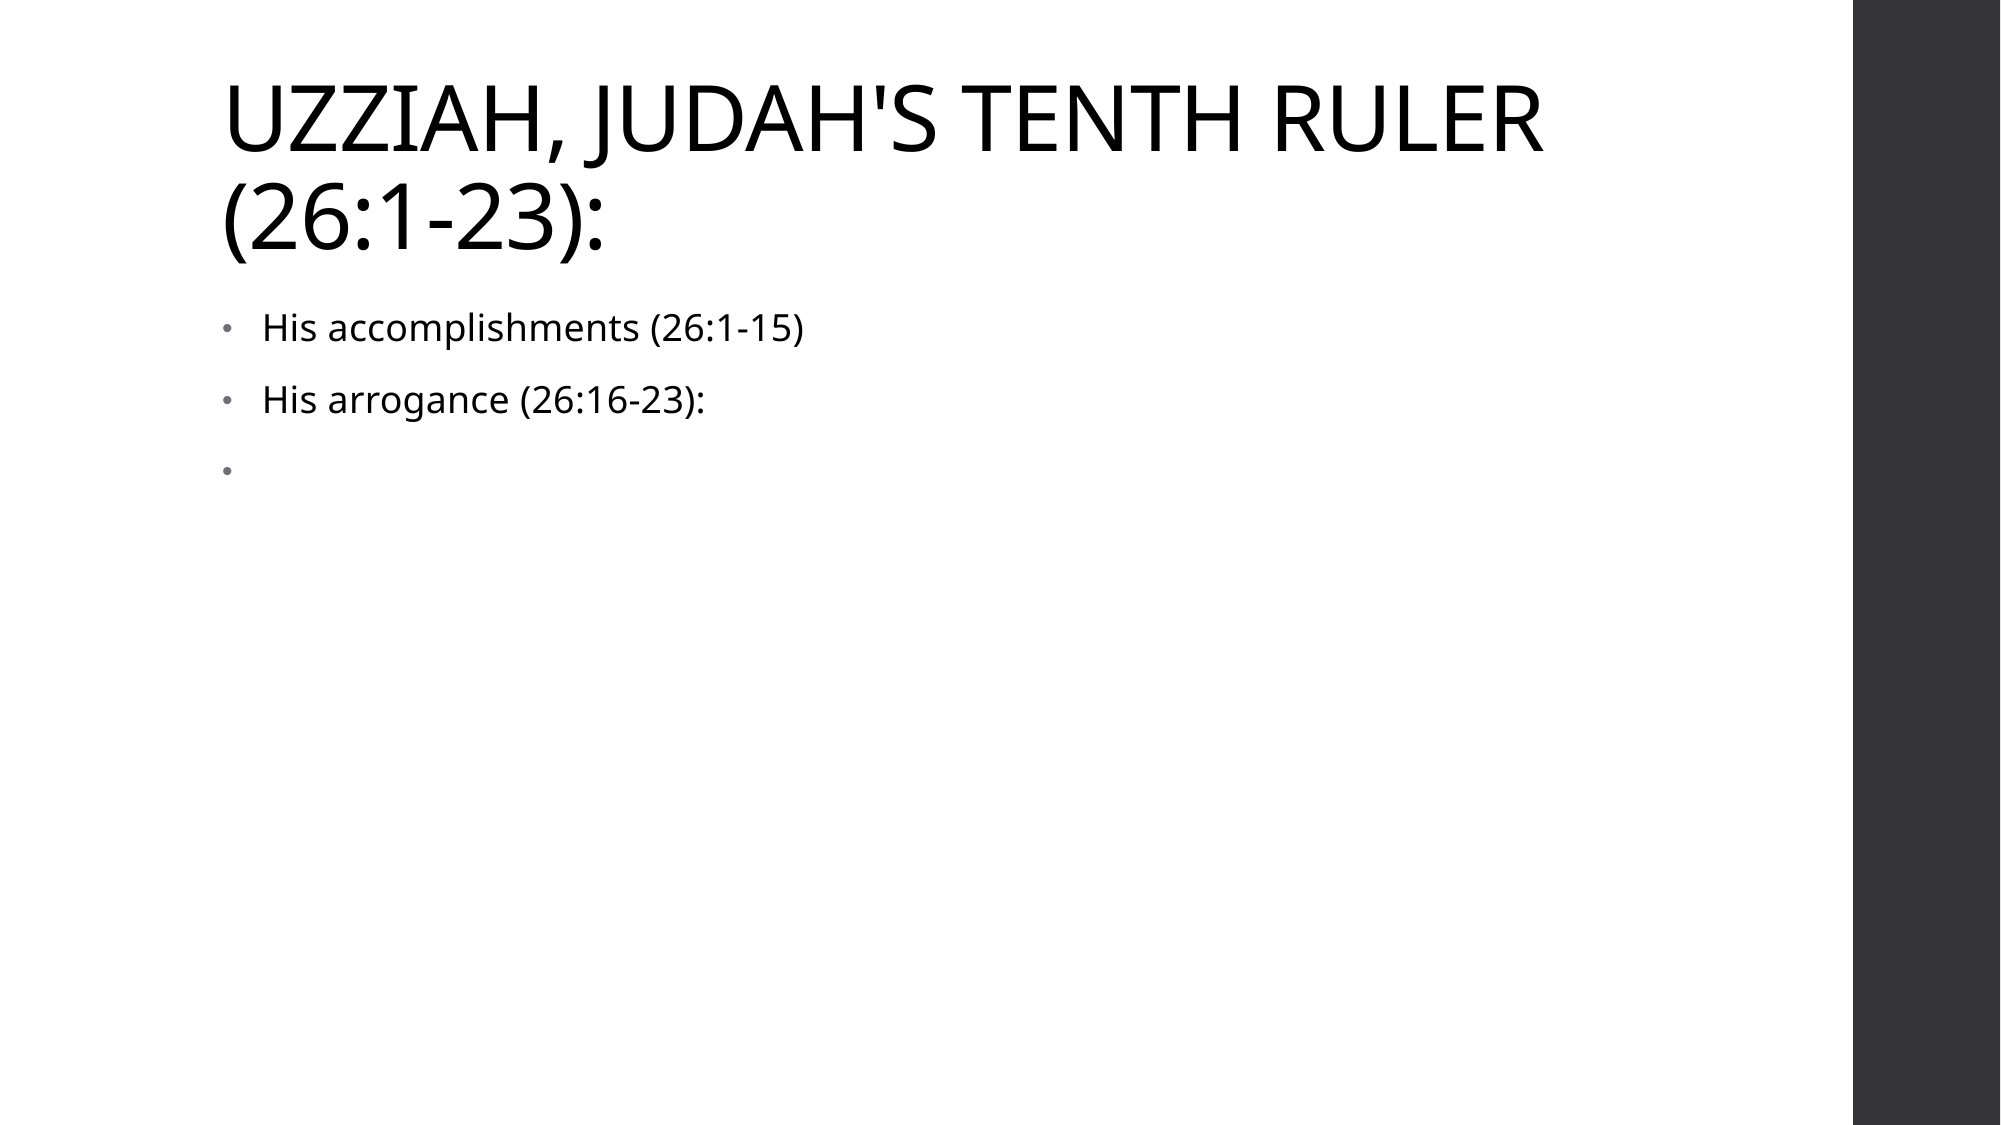

# UZZIAH, JUDAH'S TENTH RULER (26:1-23):
 His accomplishments (26:1-15)
 His arrogance (26:16-23):